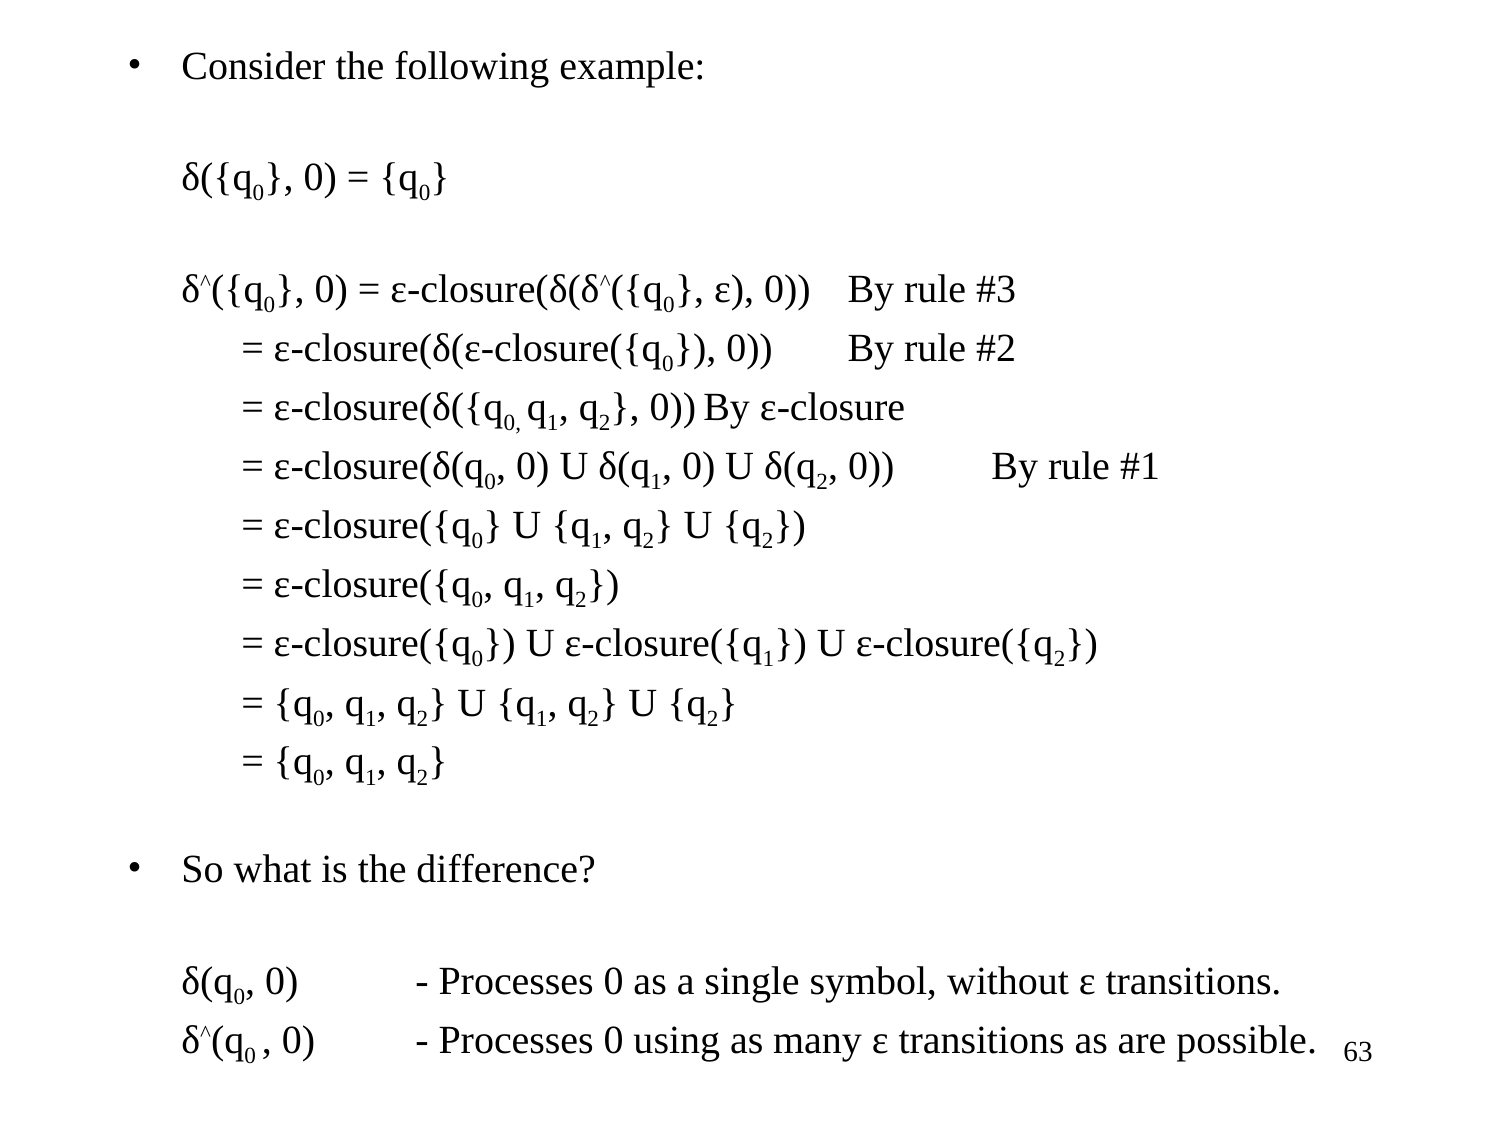

# Consider the following example:
	δ({q0}, 0) = {q0}
	δ^({q0}, 0) = ε-closure(δ(δ^({q0}, ε), 0))			By rule #3
		 = ε-closure(δ(ε-closure({q0}), 0))		By rule #2
		 = ε-closure(δ({q0, q1, q2}, 0))			By ε-closure
		 = ε-closure(δ(q0, 0) U δ(q1, 0) U δ(q2, 0))		By rule #1
		 = ε-closure({q0} U {q1, q2} U {q2})
		 = ε-closure({q0, q1, q2})
		 = ε-closure({q0}) U ε-closure({q1}) U ε-closure({q2})
		 = {q0, q1, q2} U {q1, q2} U {q2}
		 = {q0, q1, q2}
So what is the difference?
	δ(q0, 0)	- Processes 0 as a single symbol, without ε transitions.
	δ^(q0 , 0)	- Processes 0 using as many ε transitions as are possible.